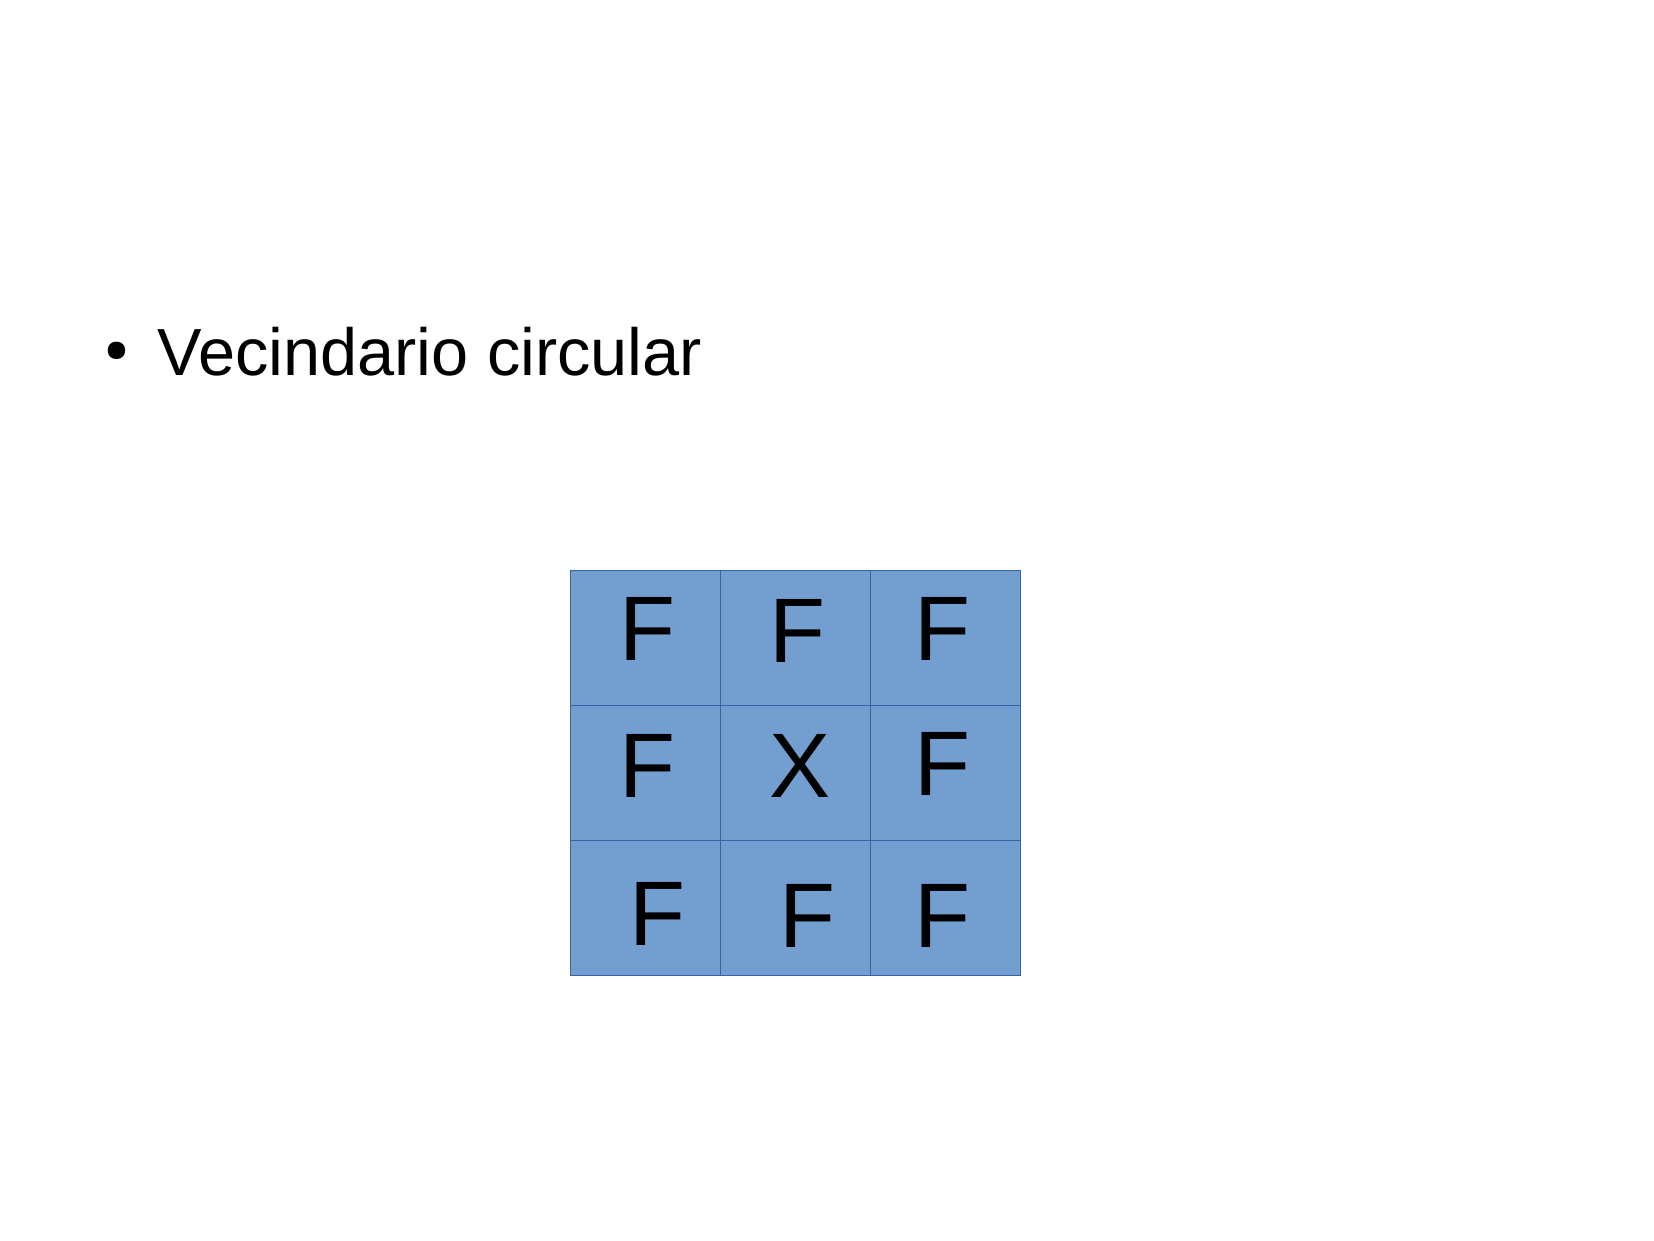

# Vecindario circular
F
F
F
F
F
F
X
F
F
F